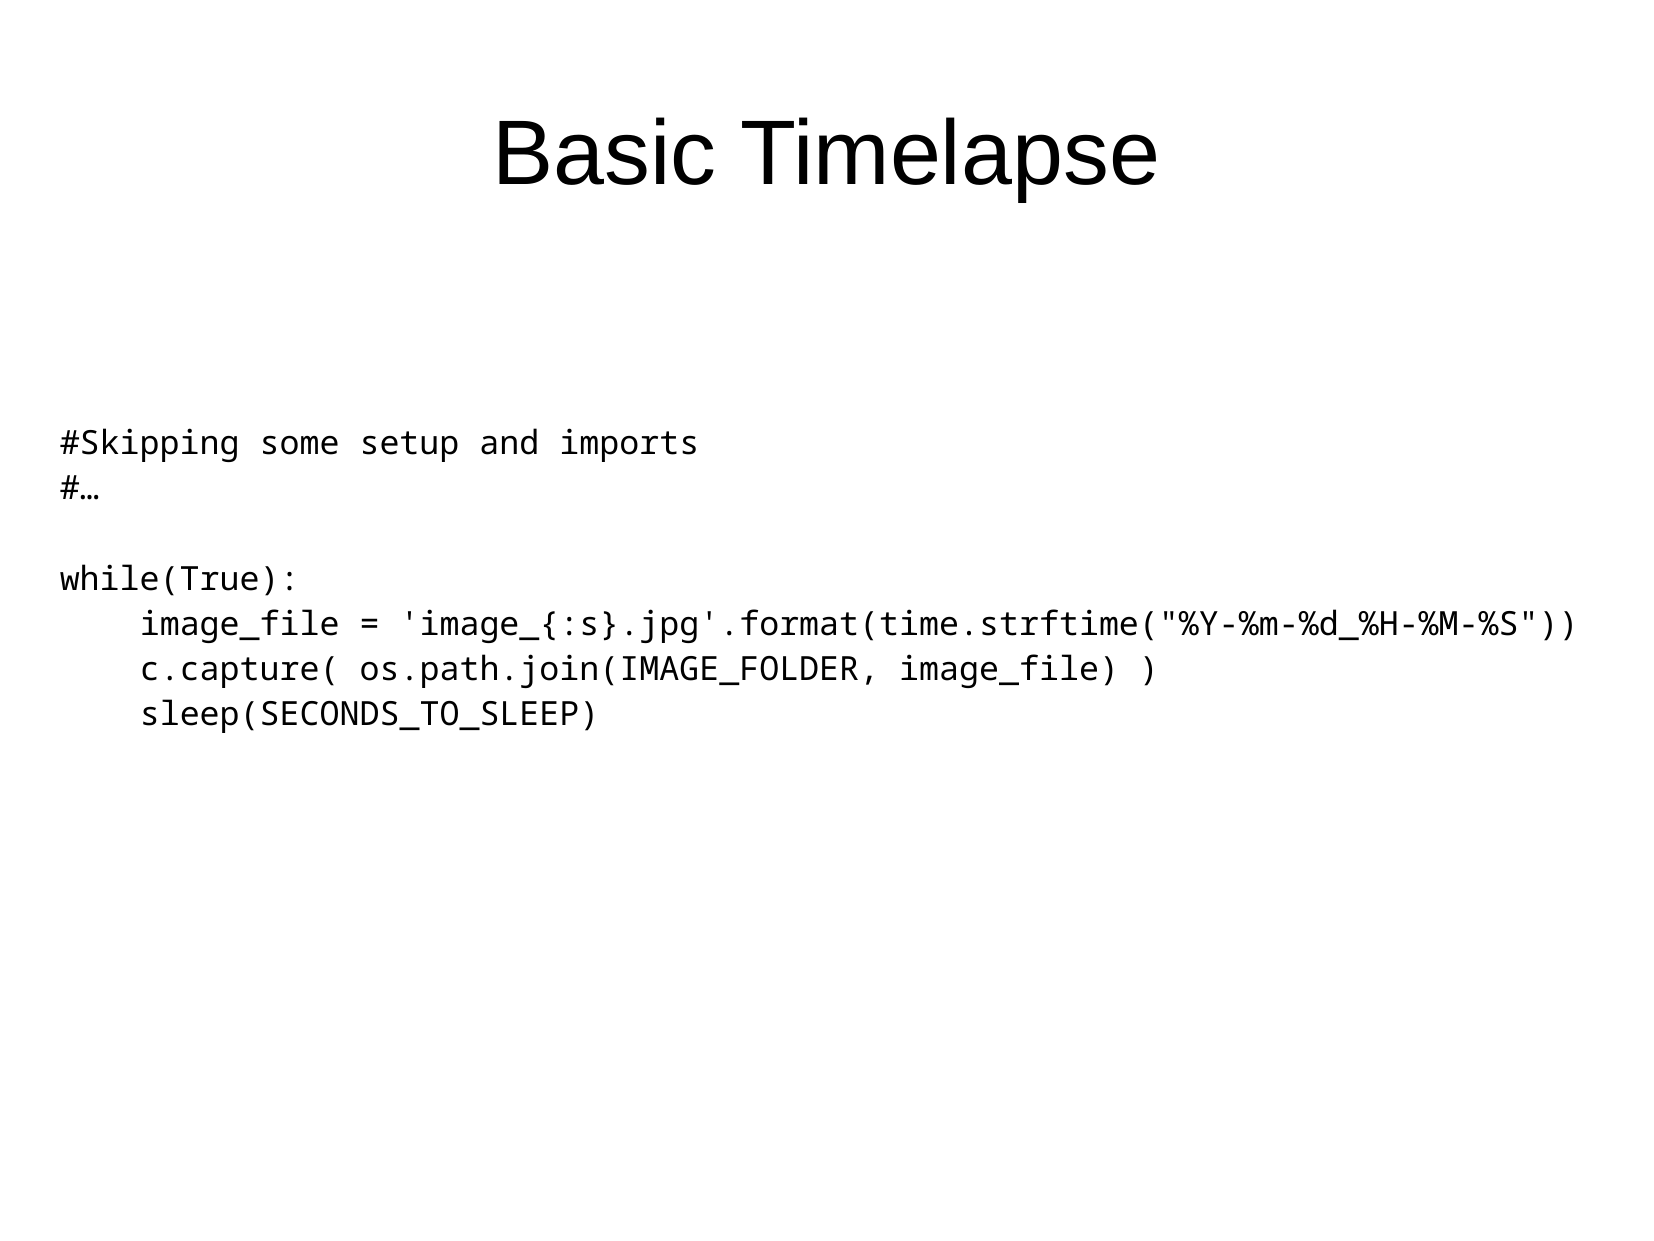

# Basic Timelapse
#Skipping some setup and imports
#…
while(True):
 image_file = 'image_{:s}.jpg'.format(time.strftime("%Y-%m-%d_%H-%M-%S"))
 c.capture( os.path.join(IMAGE_FOLDER, image_file) )
 sleep(SECONDS_TO_SLEEP)